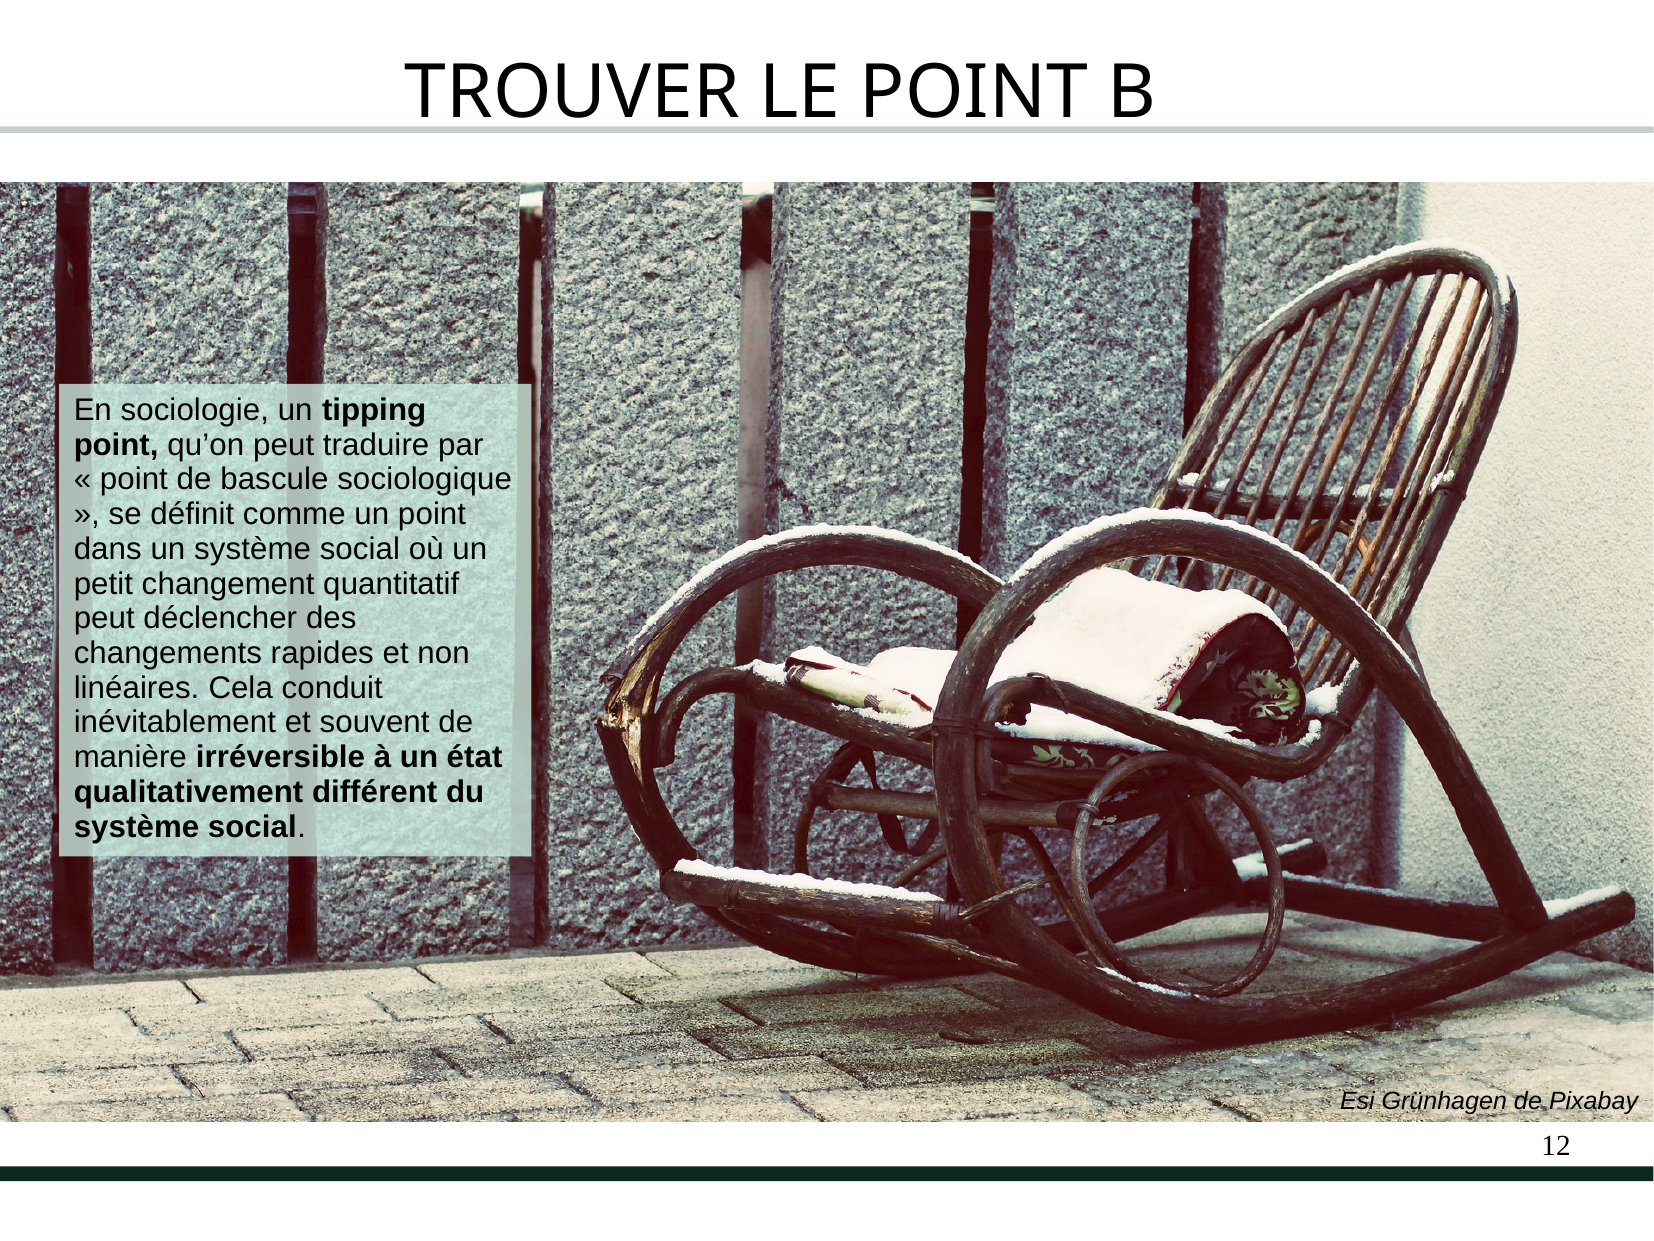

TROUVER LE POINT B
En sociologie, un tipping point, qu’on peut traduire par « point de bascule sociologique », se définit comme un point dans un système social où un petit changement quantitatif peut déclencher des changements rapides et non linéaires. Cela conduit inévitablement et souvent de manière irréversible à un état qualitativement différent du système social.
Esi Grünhagen de Pixabay
12